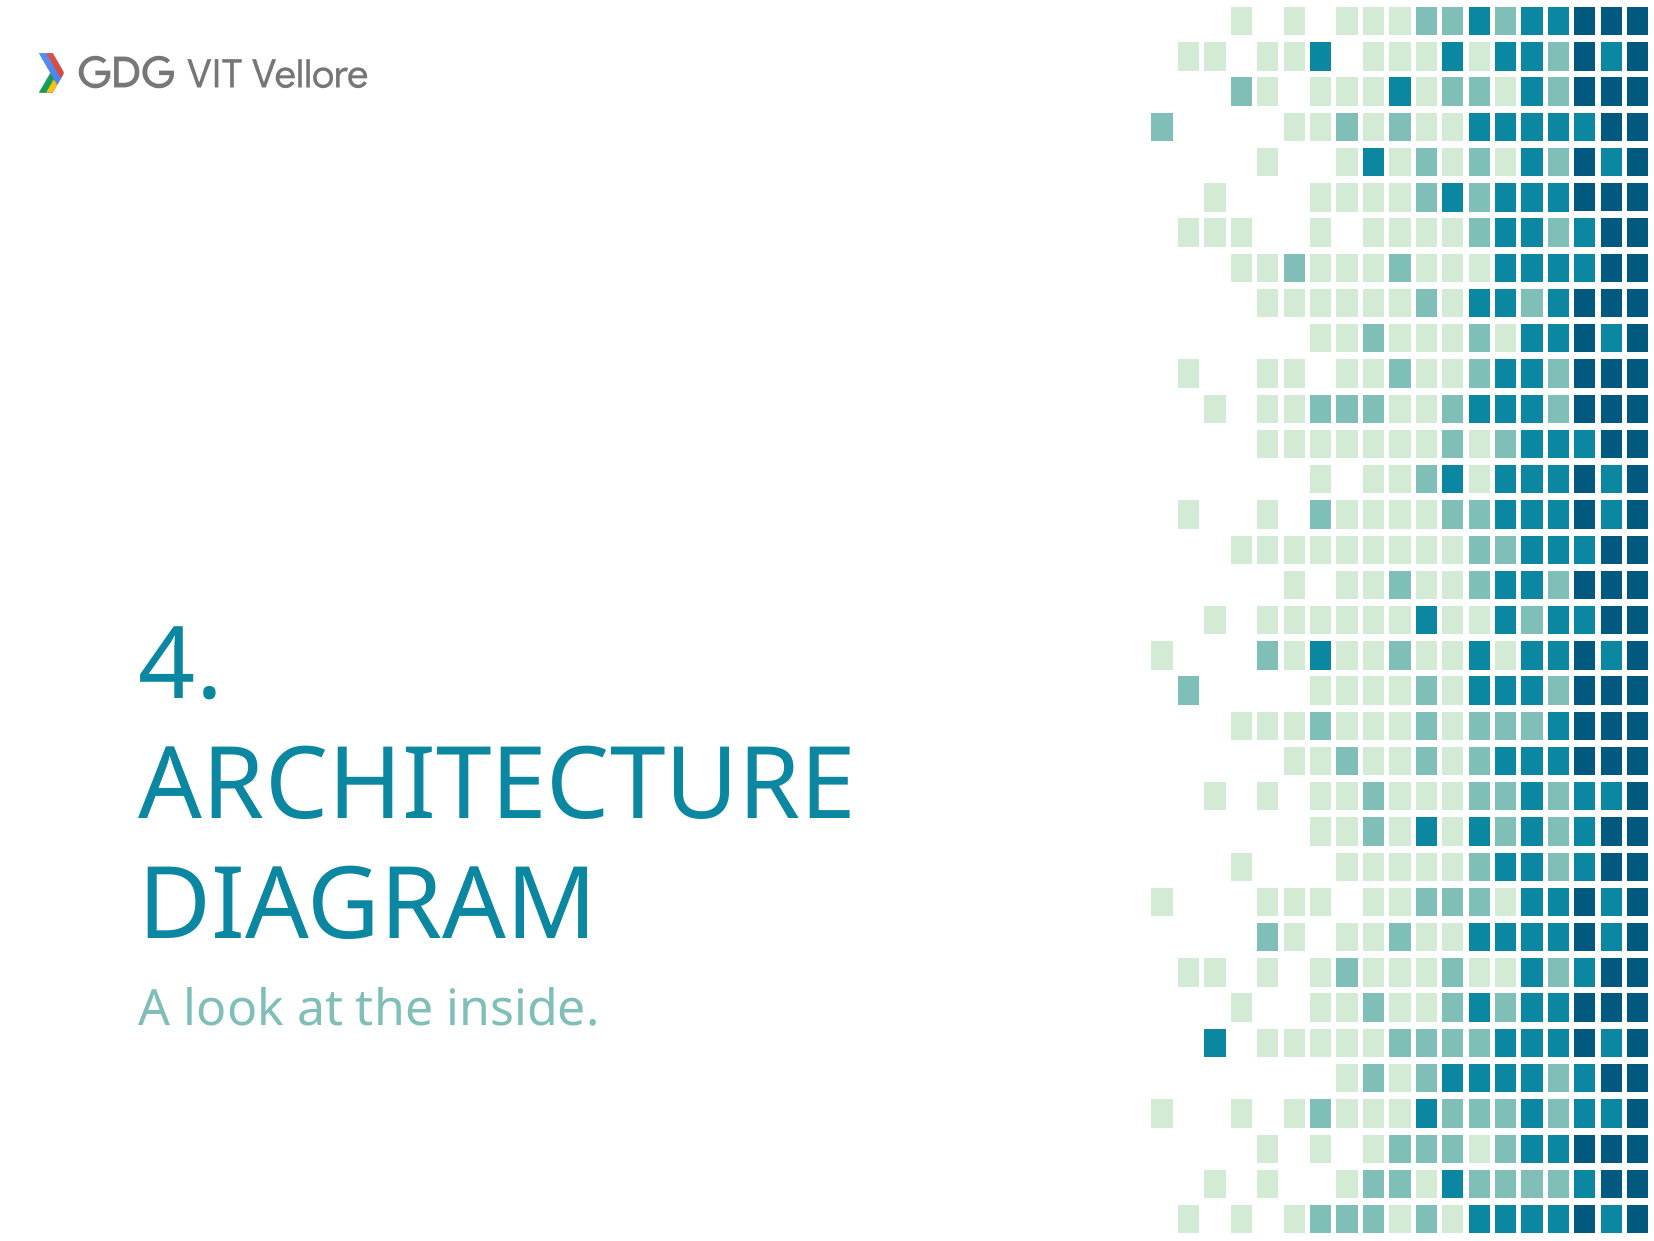

# 4. ARCHITECTURE DIAGRAM
A look at the inside.